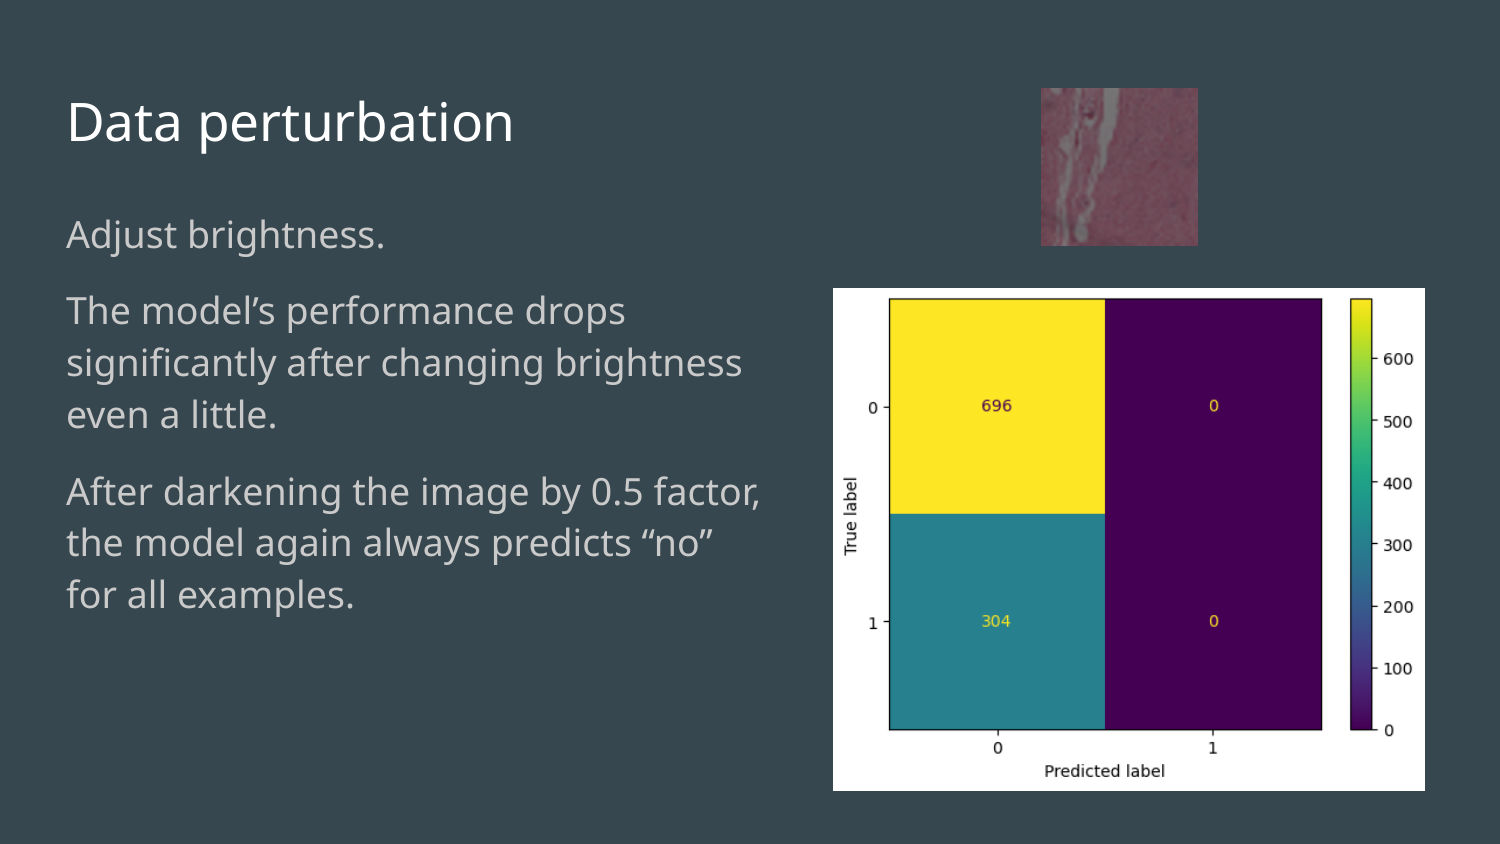

# Data perturbation
Adjust brightness.
The model’s performance drops significantly after changing brightness even a little.
After darkening the image by 0.5 factor, the model again always predicts “no” for all examples.